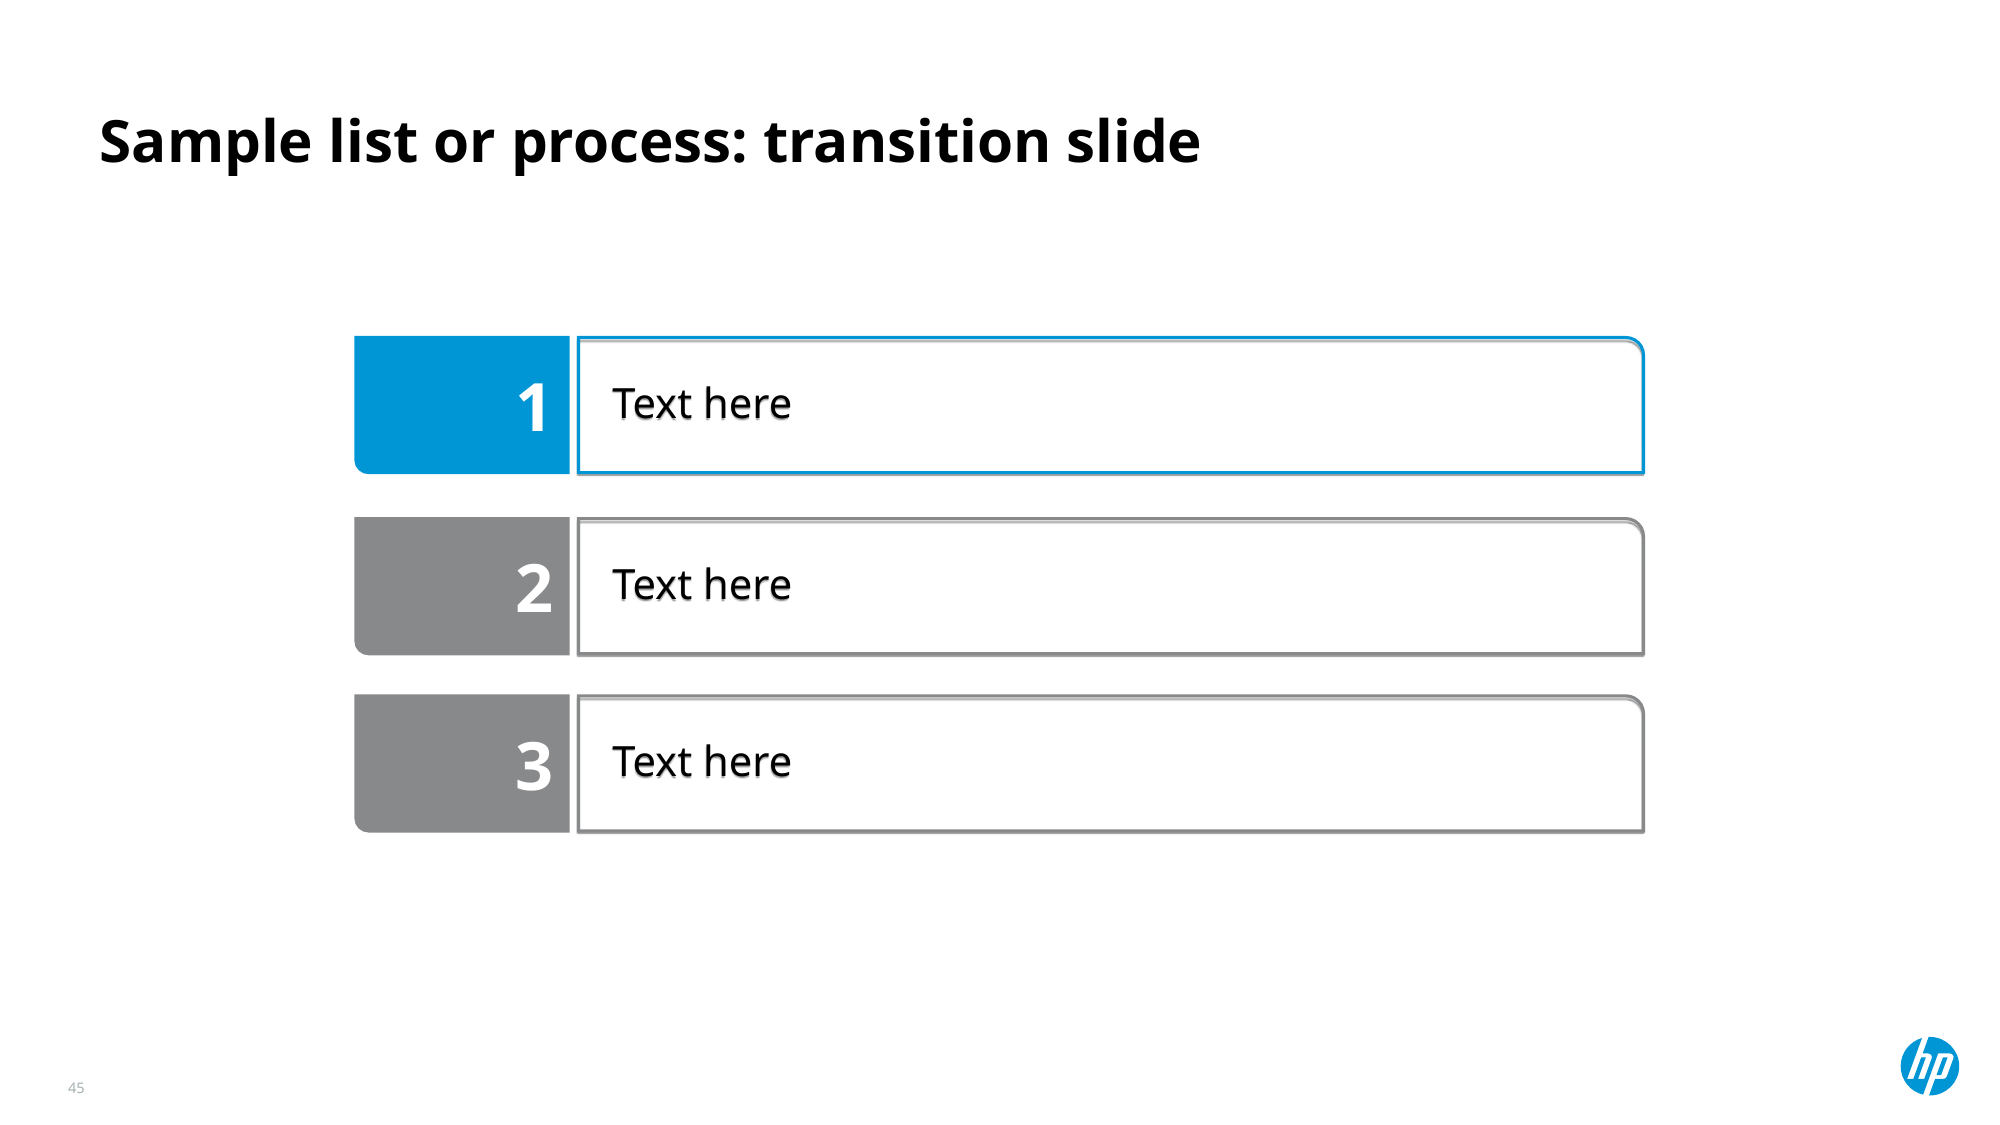

# Sample list or process: transition slide
1
Text here
2
Text here
3
Text here